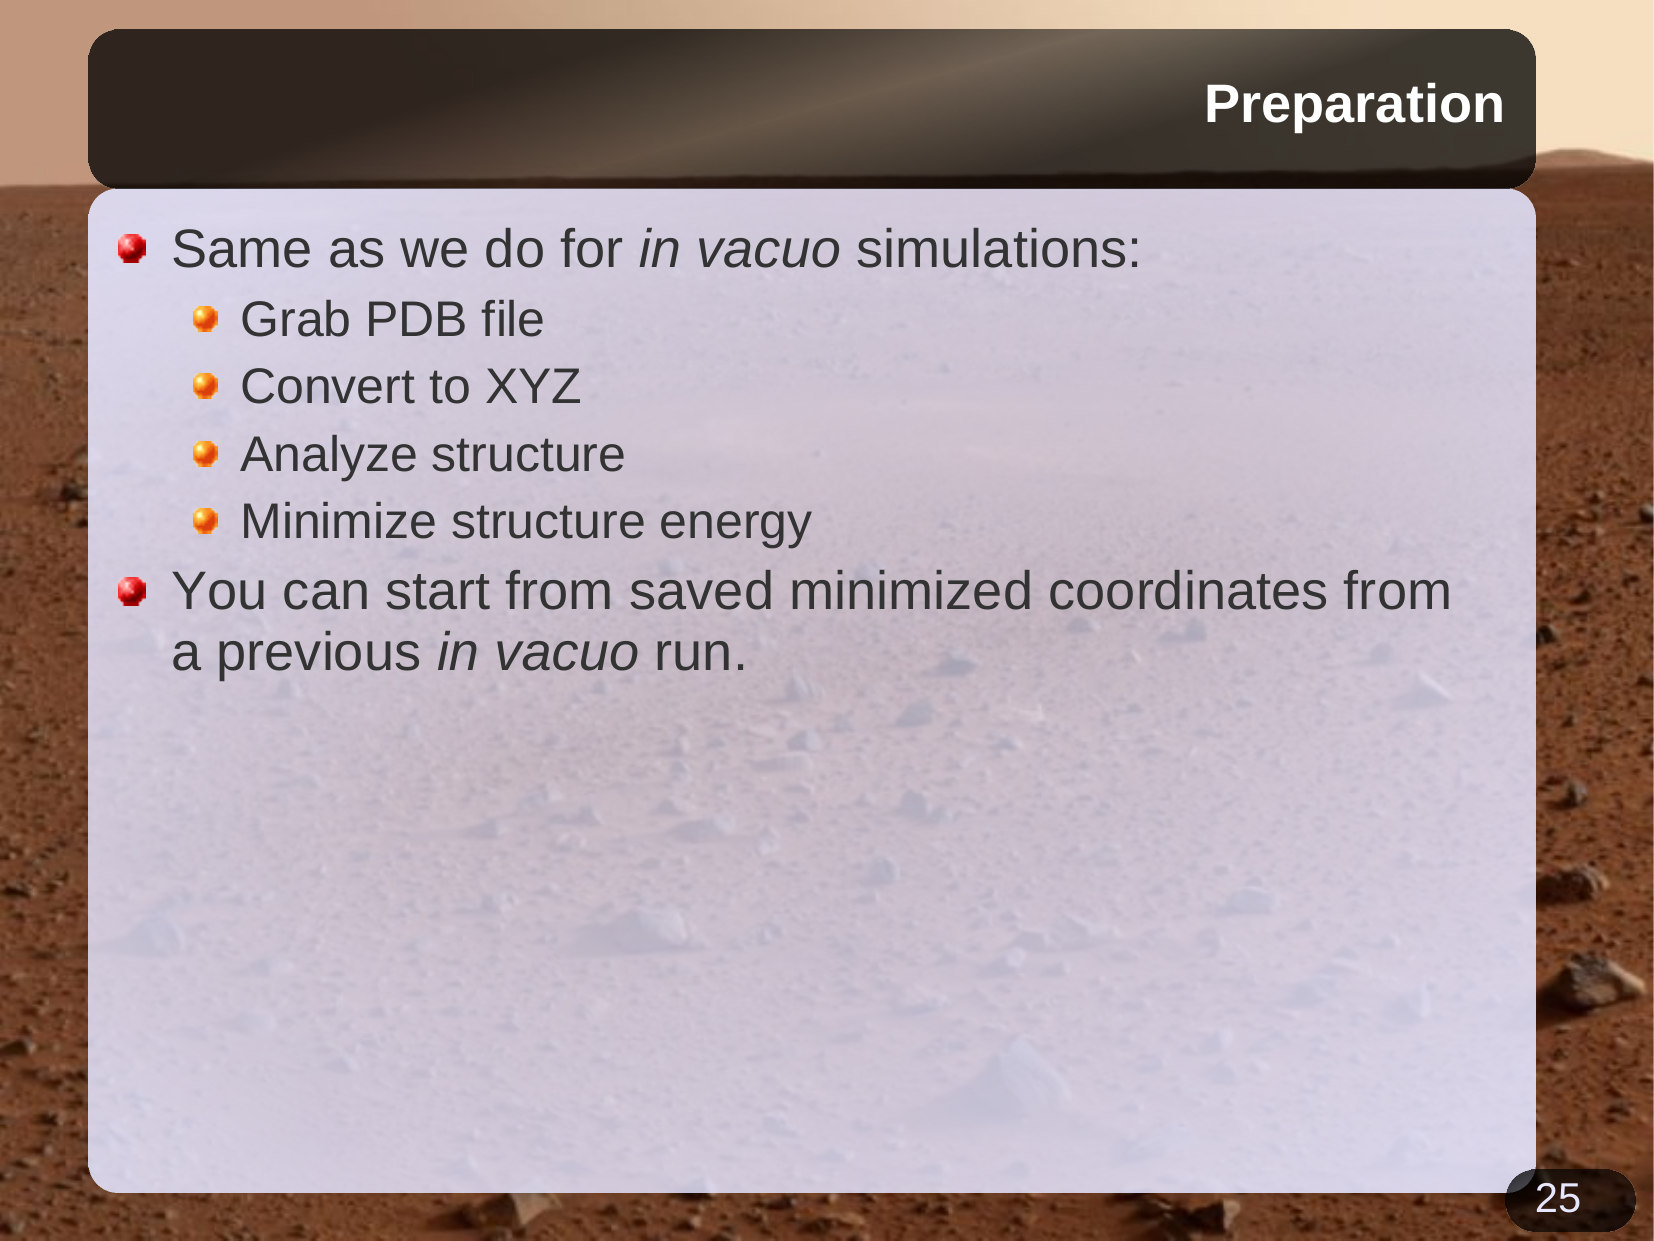

# Preparation
Same as we do for in vacuo simulations:
Grab PDB file
Convert to XYZ
Analyze structure
Minimize structure energy
You can start from saved minimized coordinates from a previous in vacuo run.